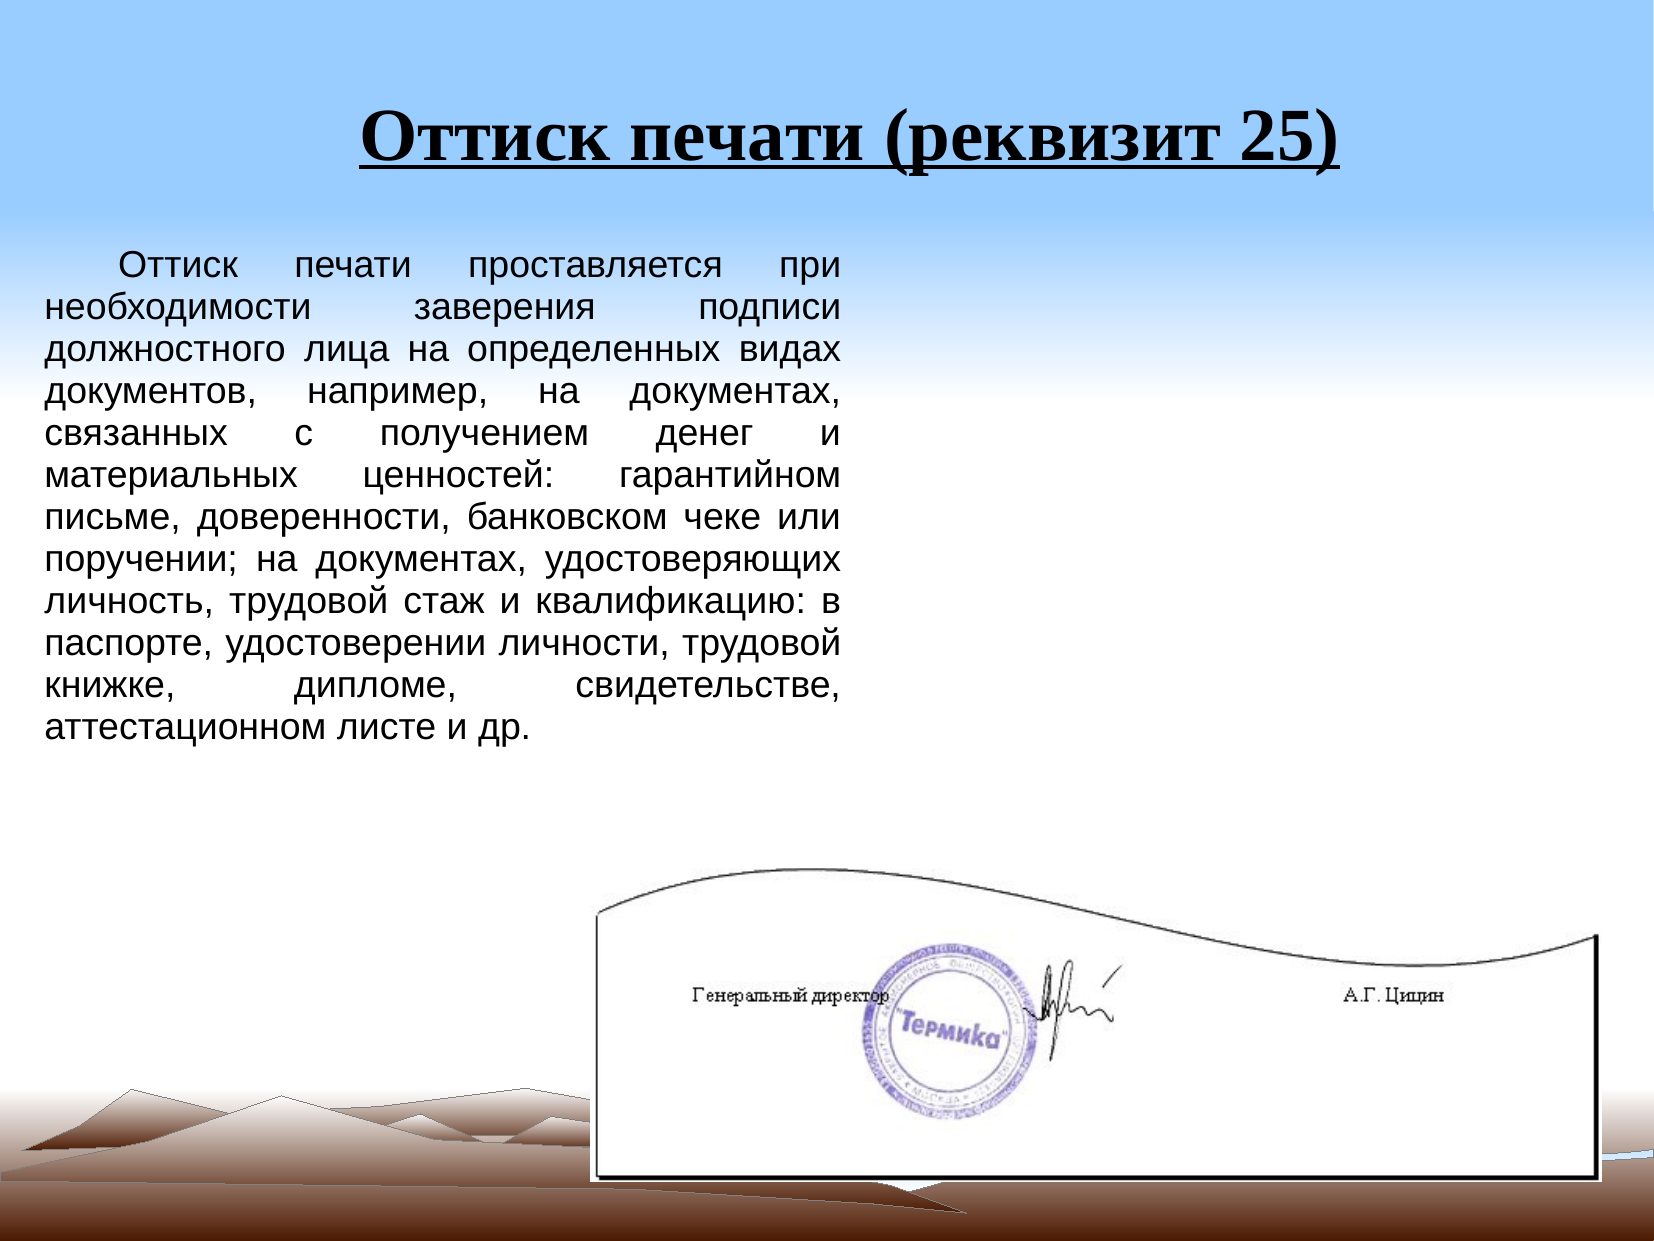

# Оттиск печати (реквизит 25)
	Оттиск печати проставляется при необходимости заверения подписи должностного лица на определенных видах документов, например, на документах, связанных с получением денег и материальных ценностей: гарантийном письме, доверенности, банковском чеке или поручении; на документах, удостоверяющих личность, трудовой стаж и квалификацию: в паспорте, удостоверении личности, трудовой книжке, дипломе, свидетельстве, аттестационном листе и др.